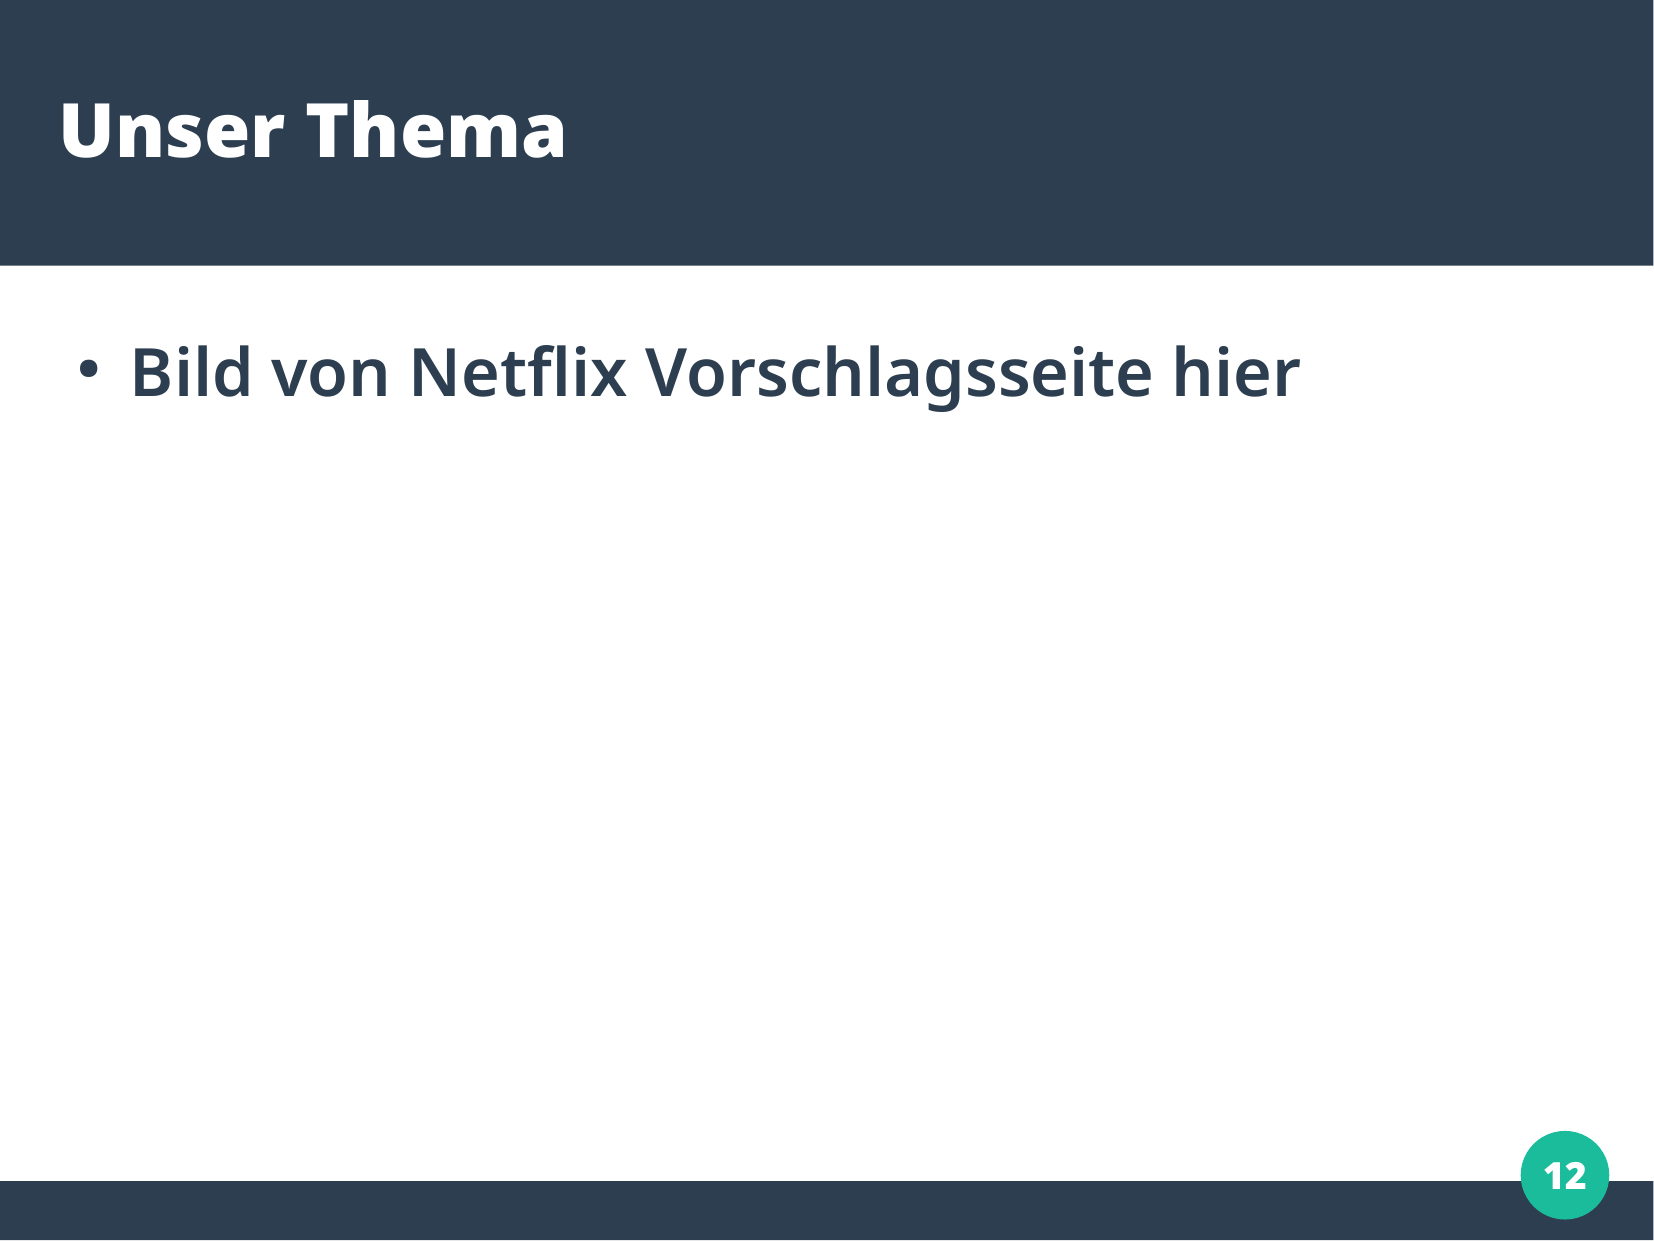

# Unser Thema
Bild von Netflix Vorschlagsseite hier
12